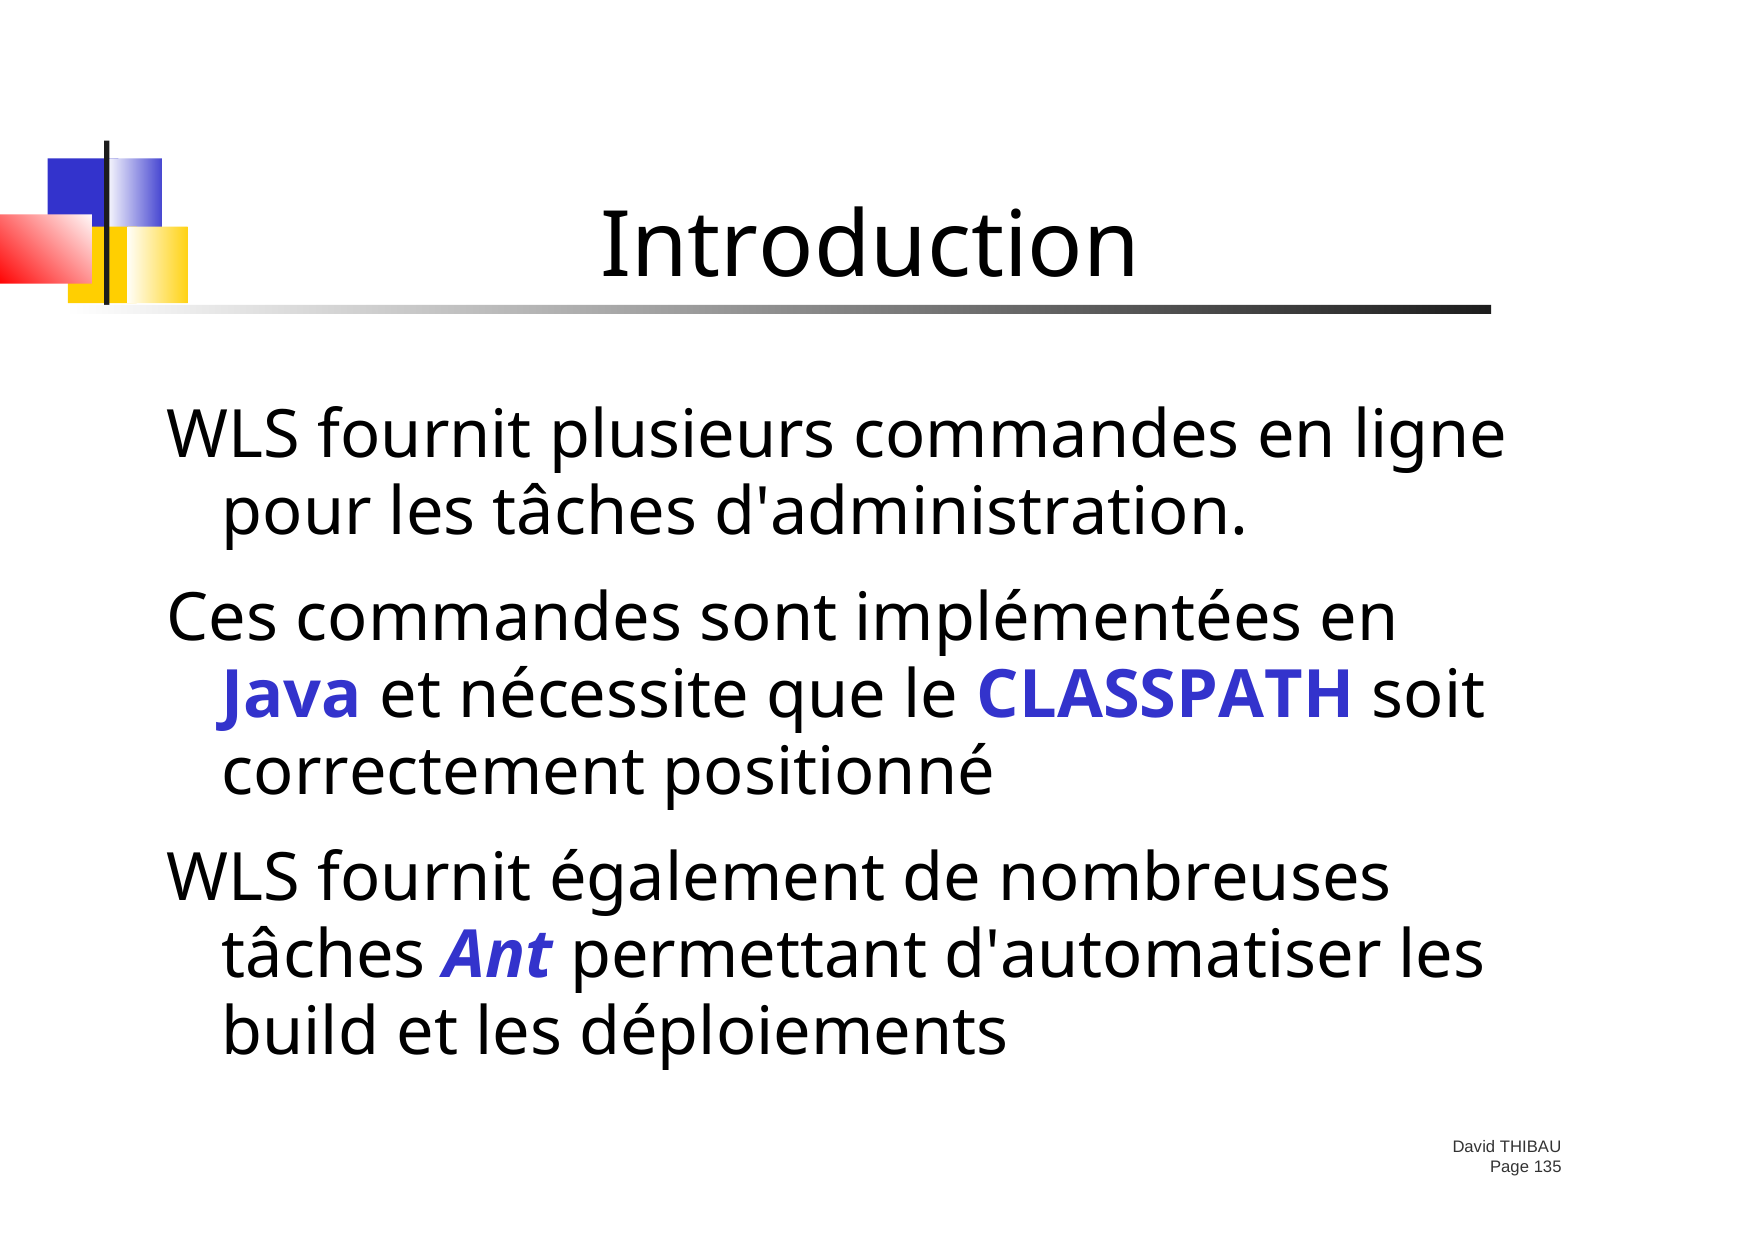

# Introduction
WLS fournit plusieurs commandes en ligne pour les tâches d'administration.
Ces commandes sont implémentées en Java et nécessite que le CLASSPATH soit correctement positionné
WLS fournit également de nombreuses tâches Ant permettant d'automatiser les build et les déploiements